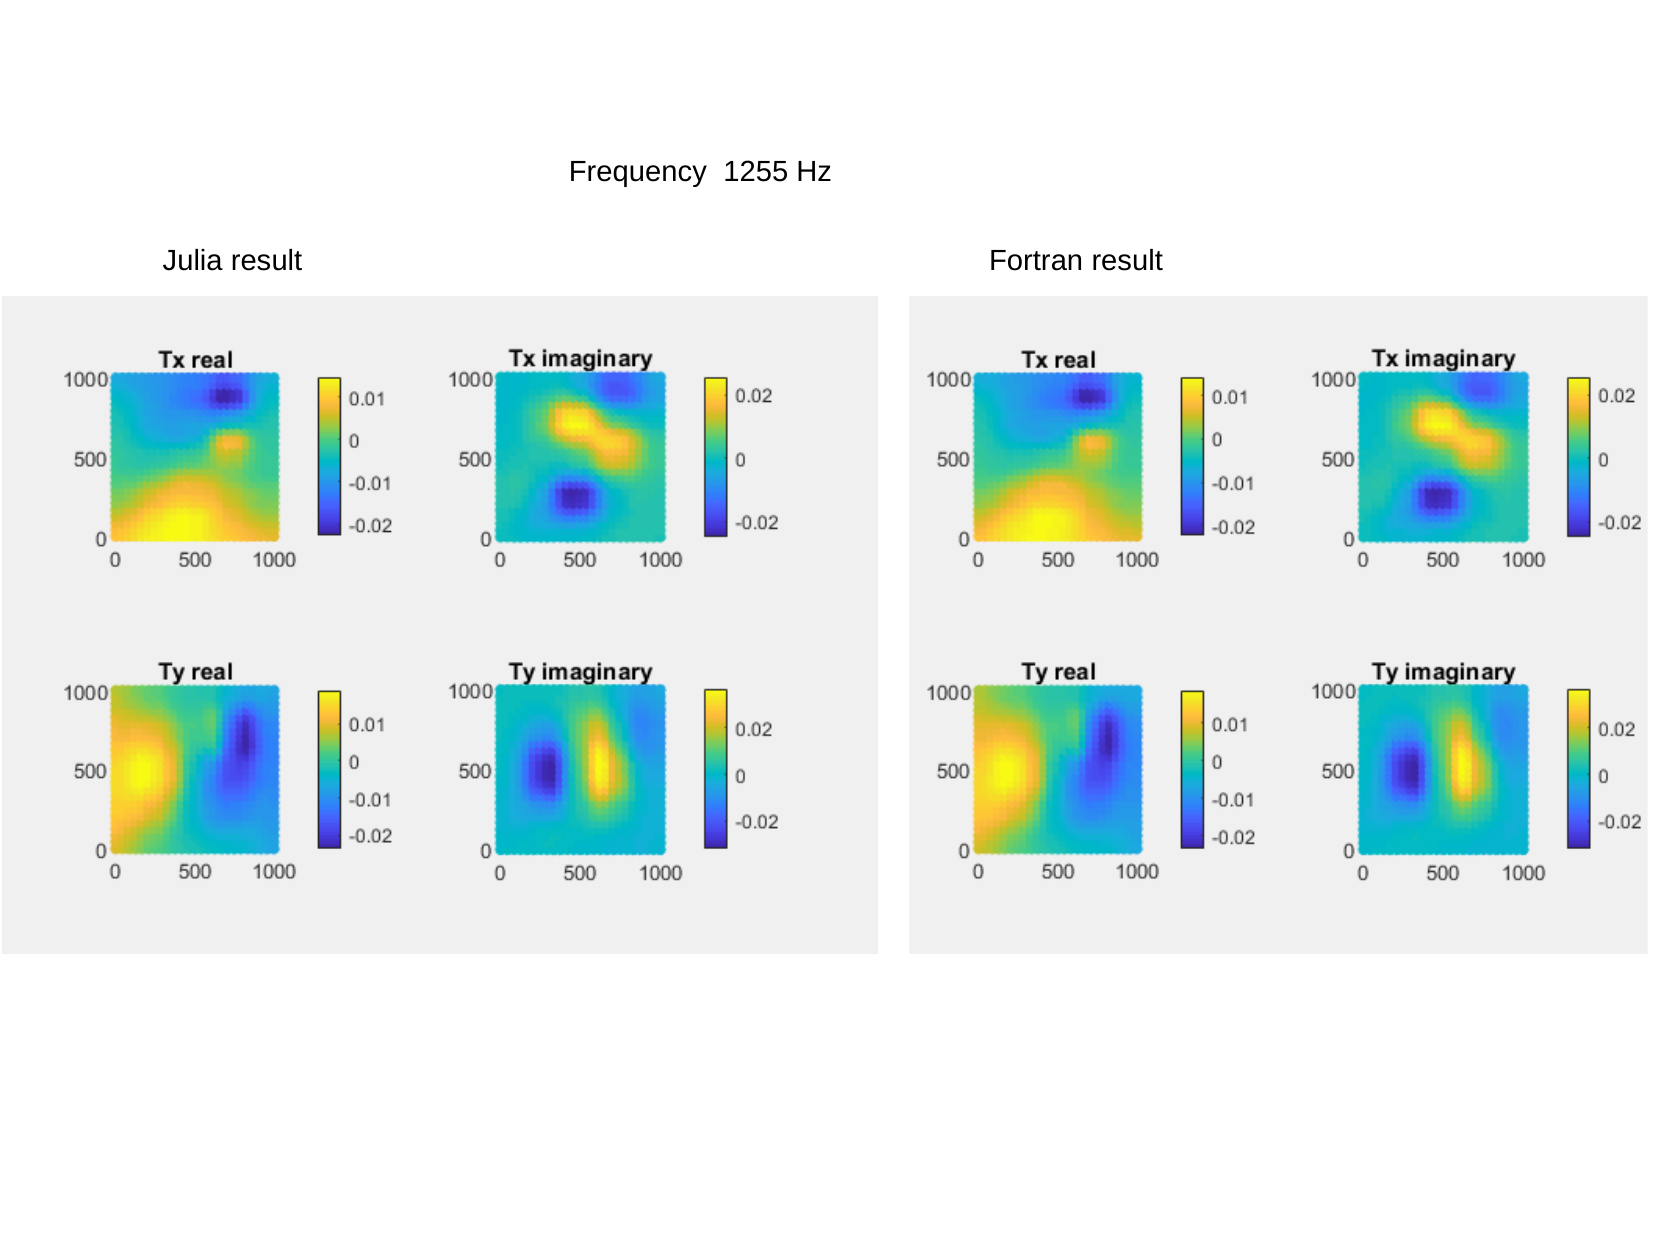

Frequency 1255 Hz
Julia result
Fortran result